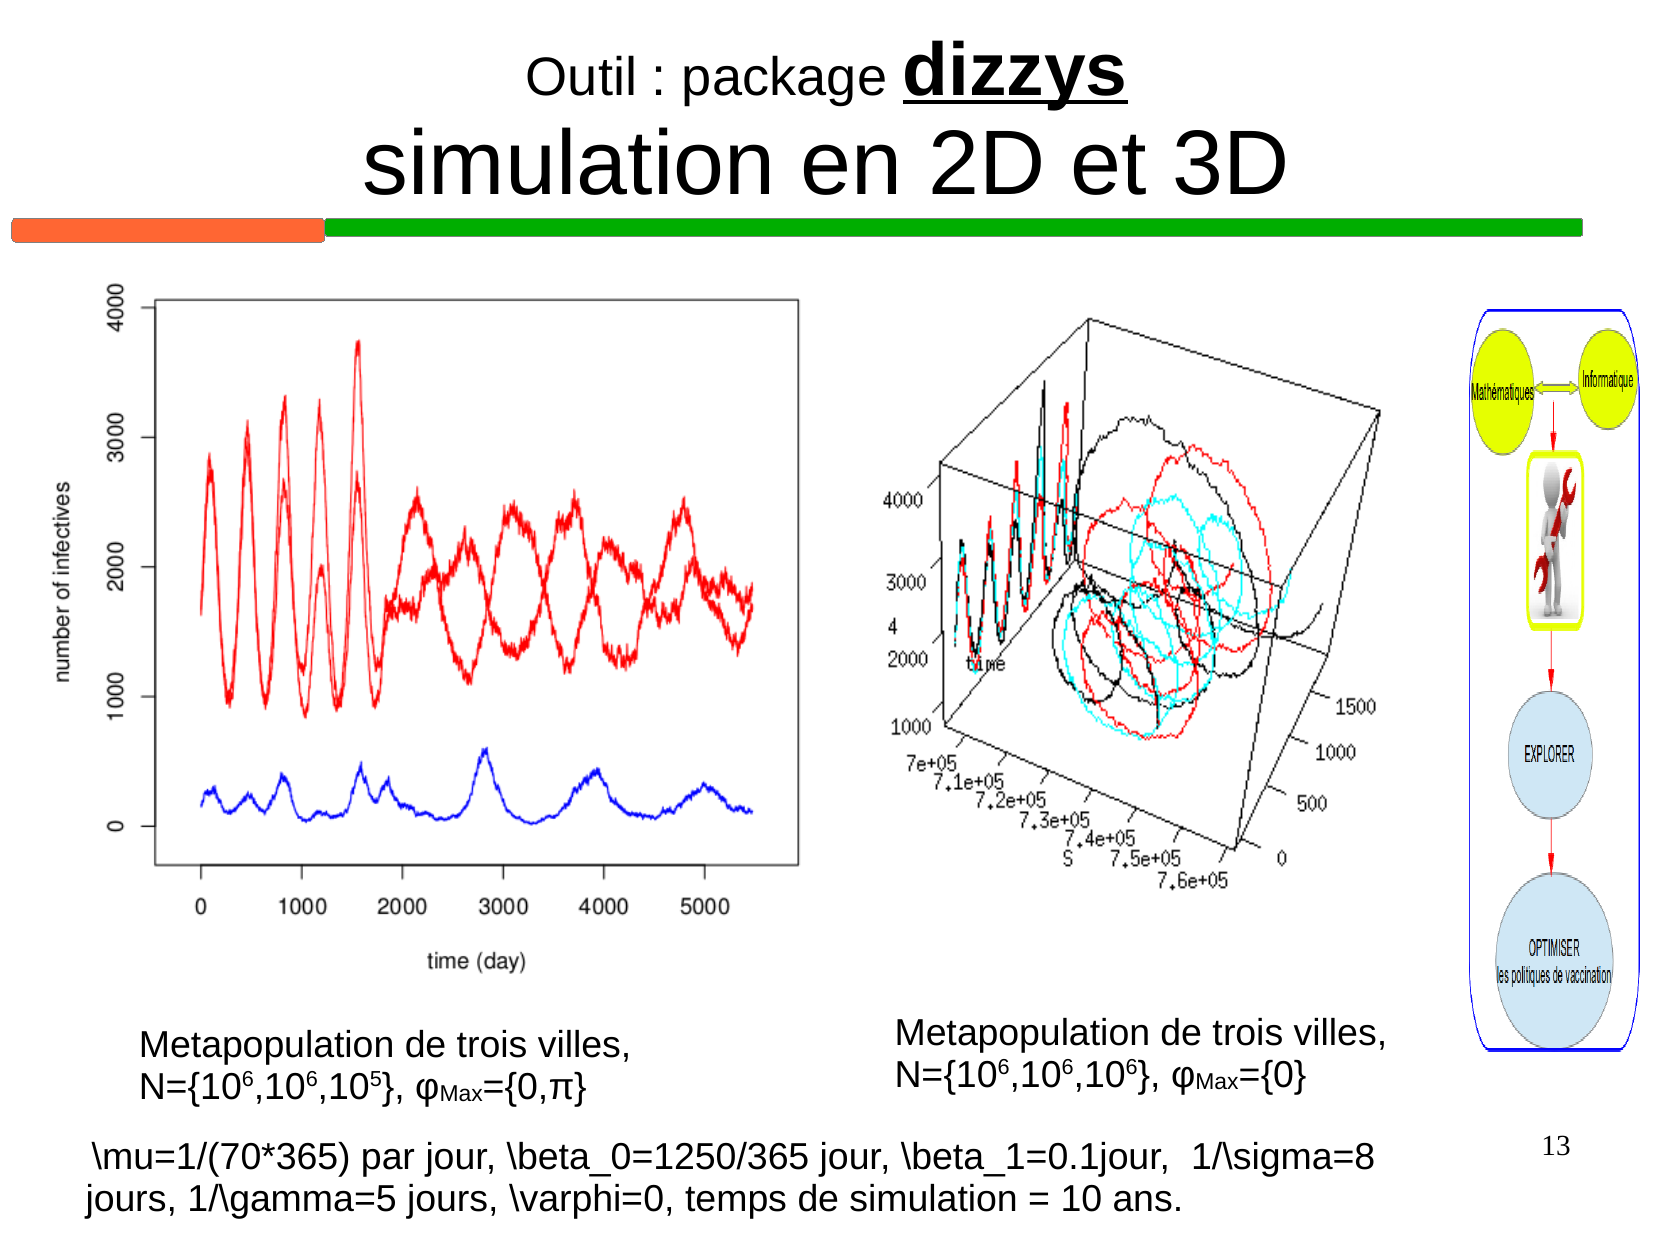

# Outil : package dizzys simulation en 2D et 3D
Metapopulation de trois villes,
N={106,106,106}, φMax={0}
Metapopulation de trois villes,
N={106,106,105}, φMax={0,π}
 \mu=1/(70*365) par jour, \beta_0=1250/365 jour, \beta_1=0.1jour, 1/\sigma=8 jours, 1/\gamma=5 jours, \varphi=0, temps de simulation = 10 ans.
13